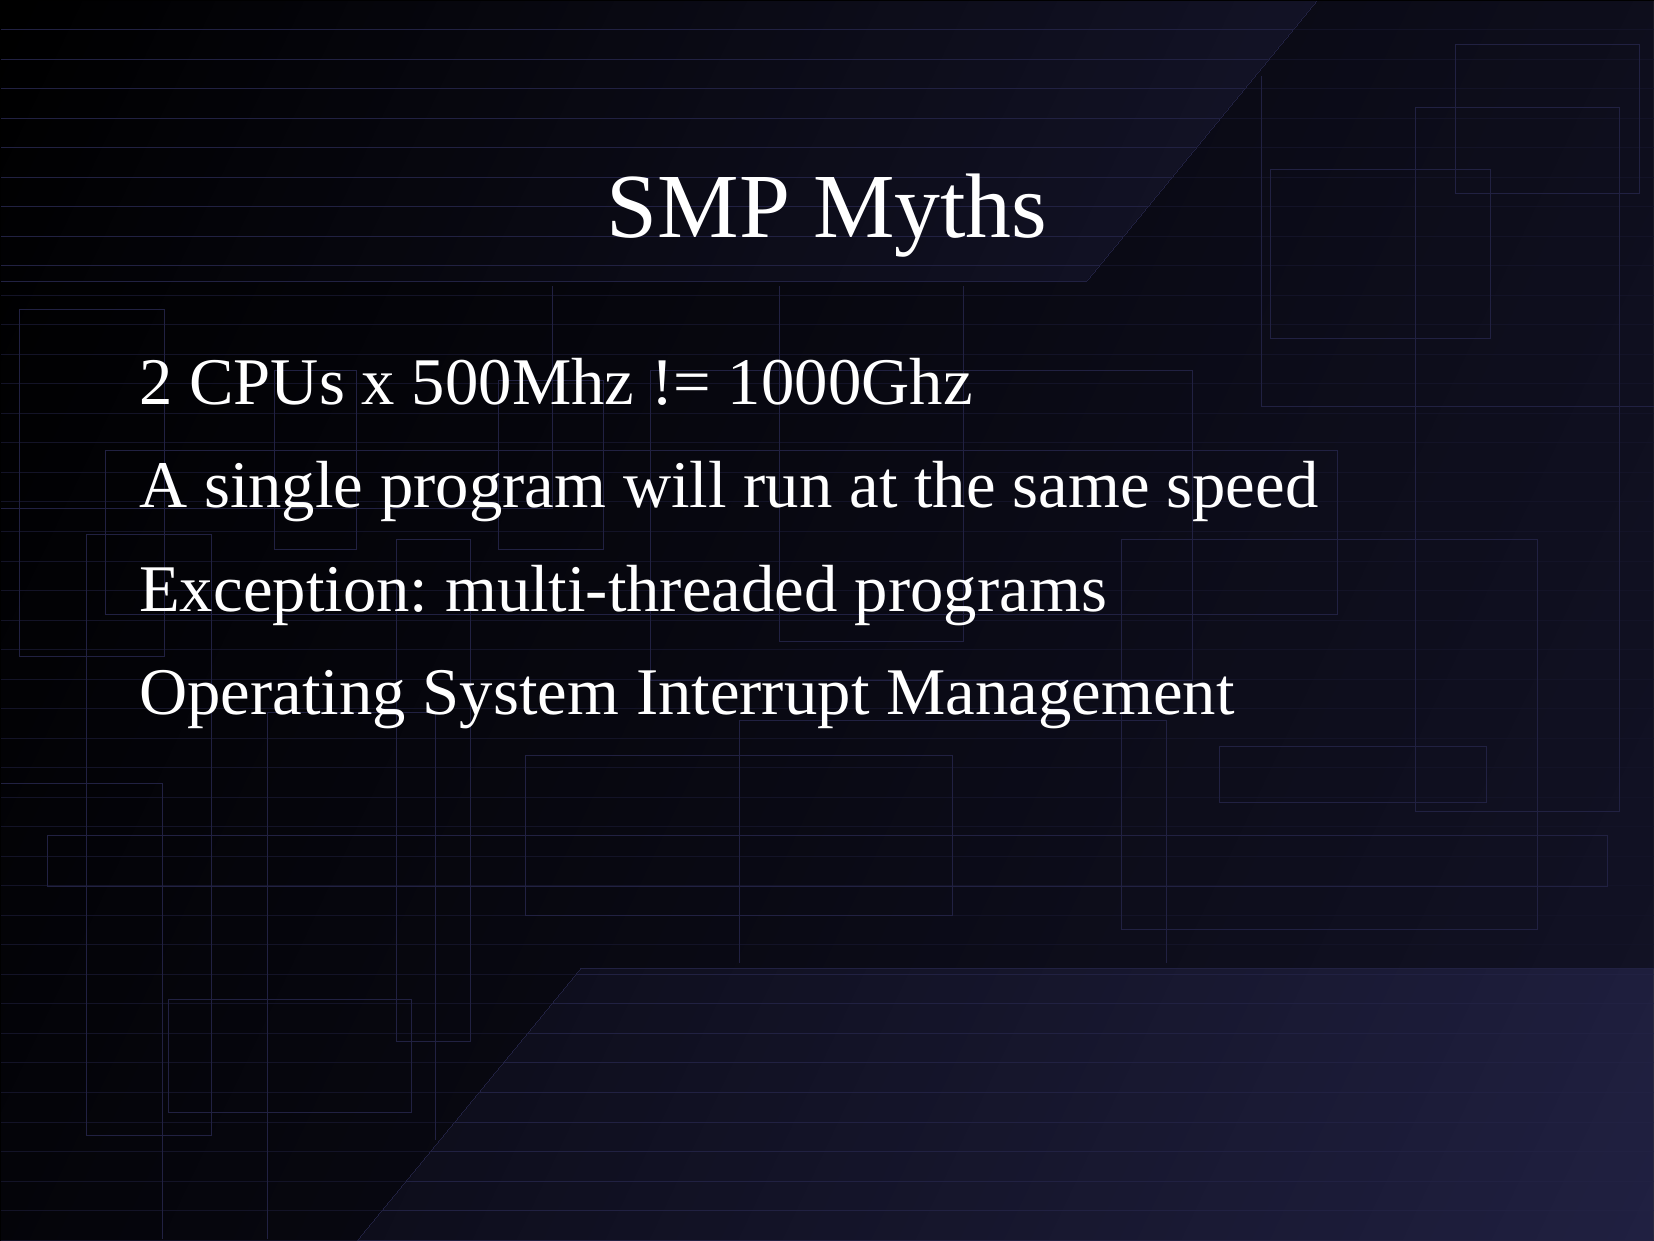

# SMP Myths
2 CPUs x 500Mhz != 1000Ghz
A single program will run at the same speed
Exception: multi-threaded programs
Operating System Interrupt Management